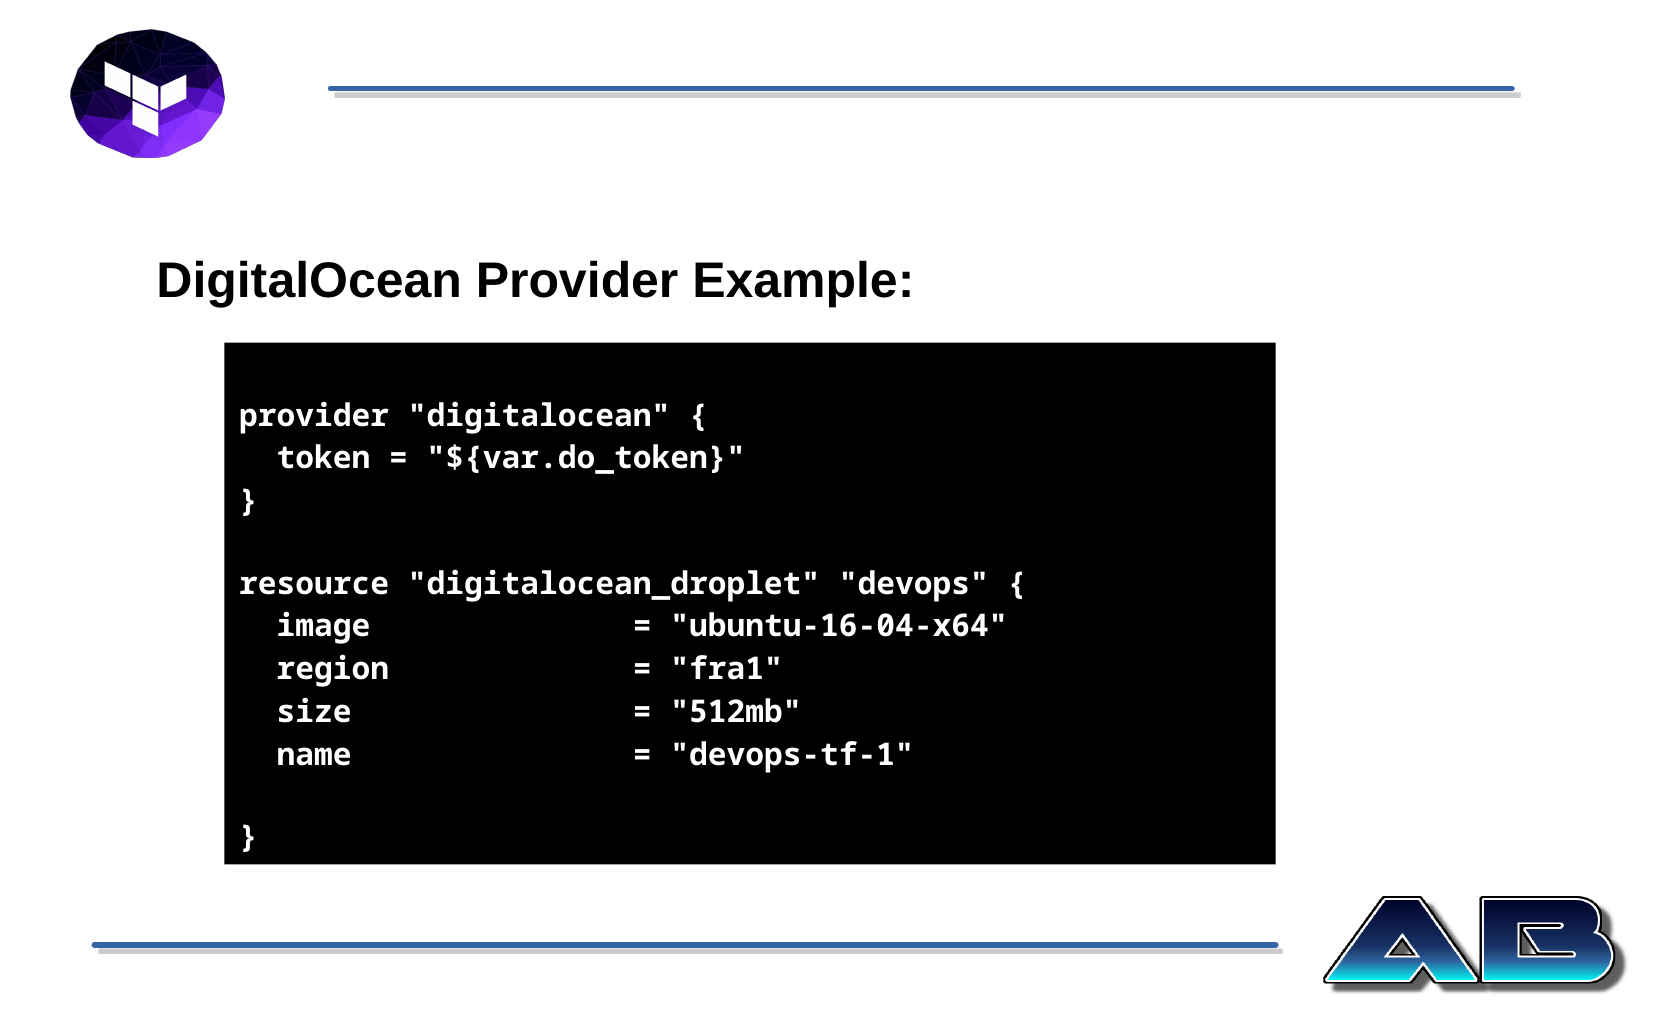

DigitalOcean Provider Example:
provider "digitalocean" {
 token = "${var.do_token}"
}
resource "digitalocean_droplet" "devops" {
 image = "ubuntu-16-04-x64"
 region = "fra1"
 size = "512mb"
 name = "devops-tf-1"
}